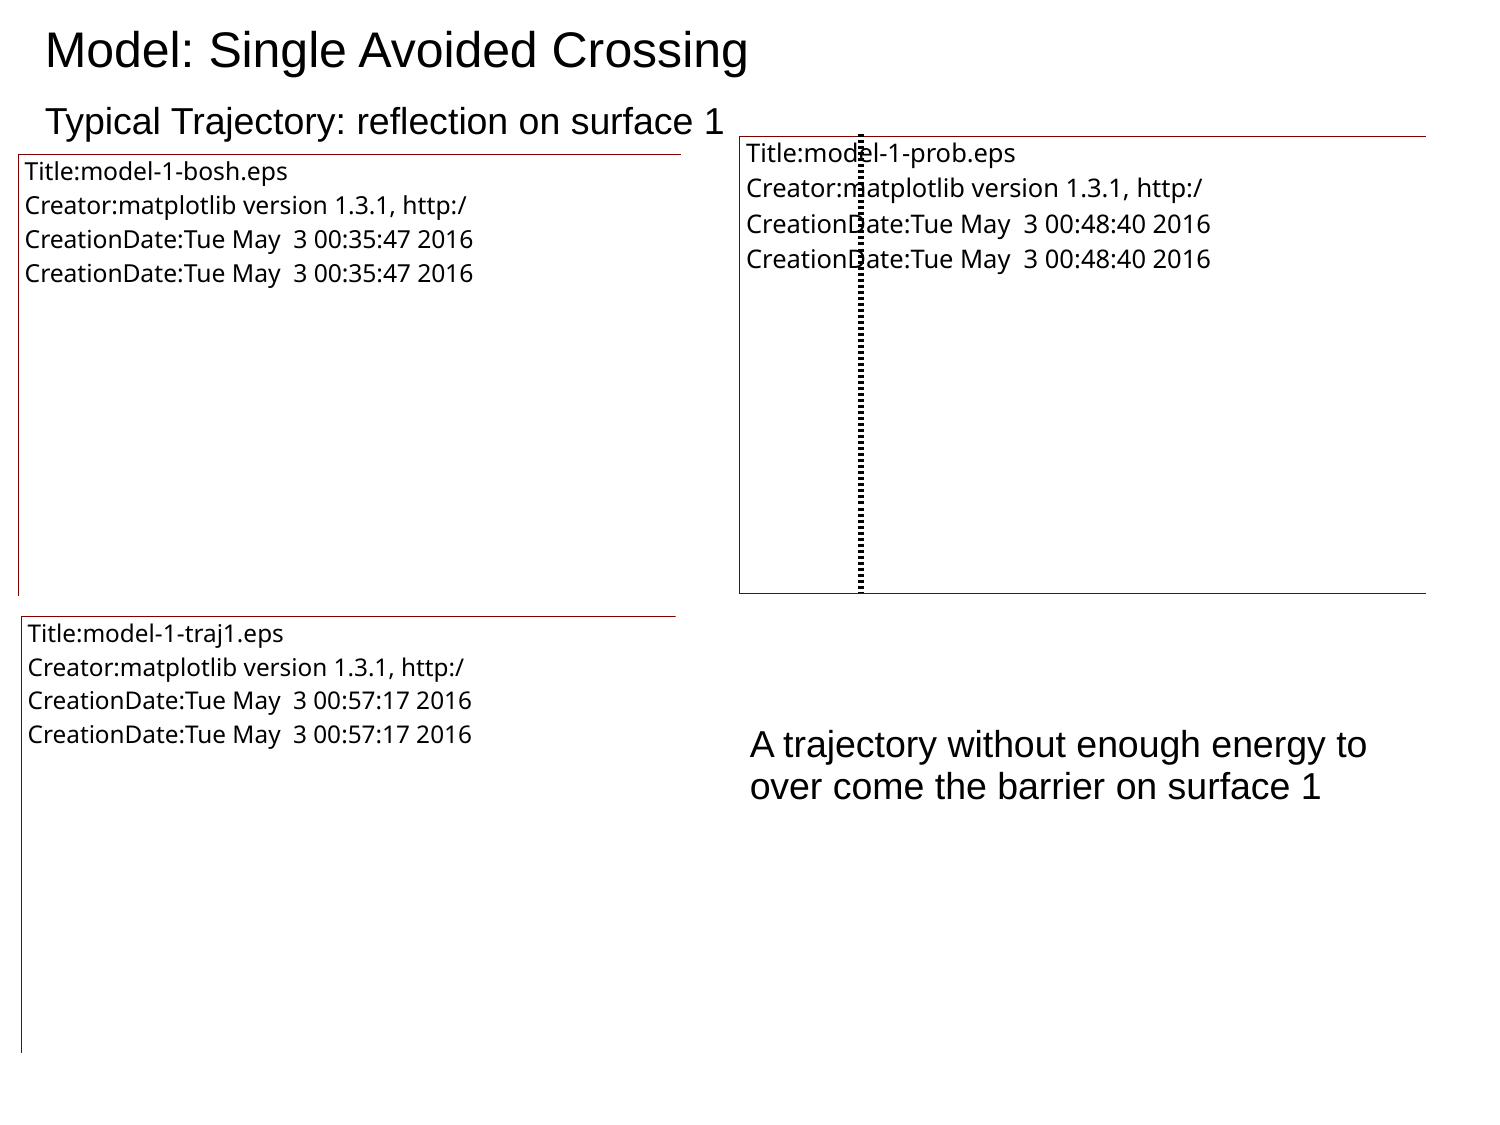

Model: Single Avoided Crossing
Typical Trajectory: reflection on surface 1
A trajectory without enough energy to over come the barrier on surface 1